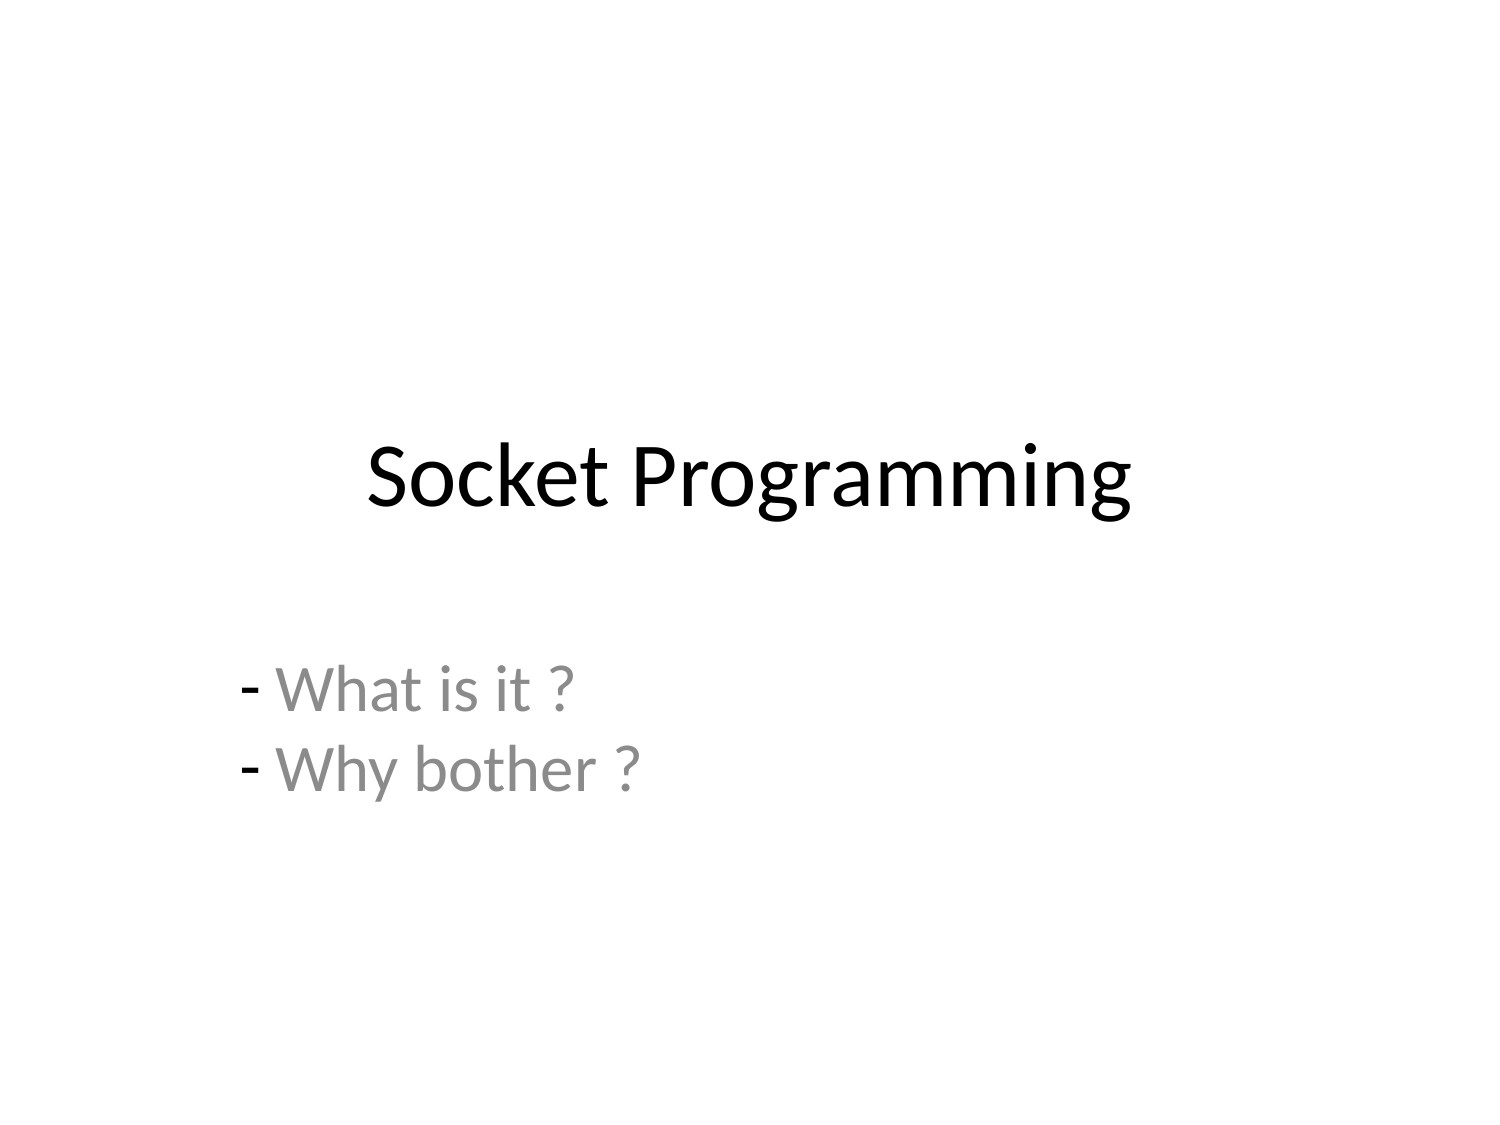

Socket Programming
What is it ?
Why bother ?